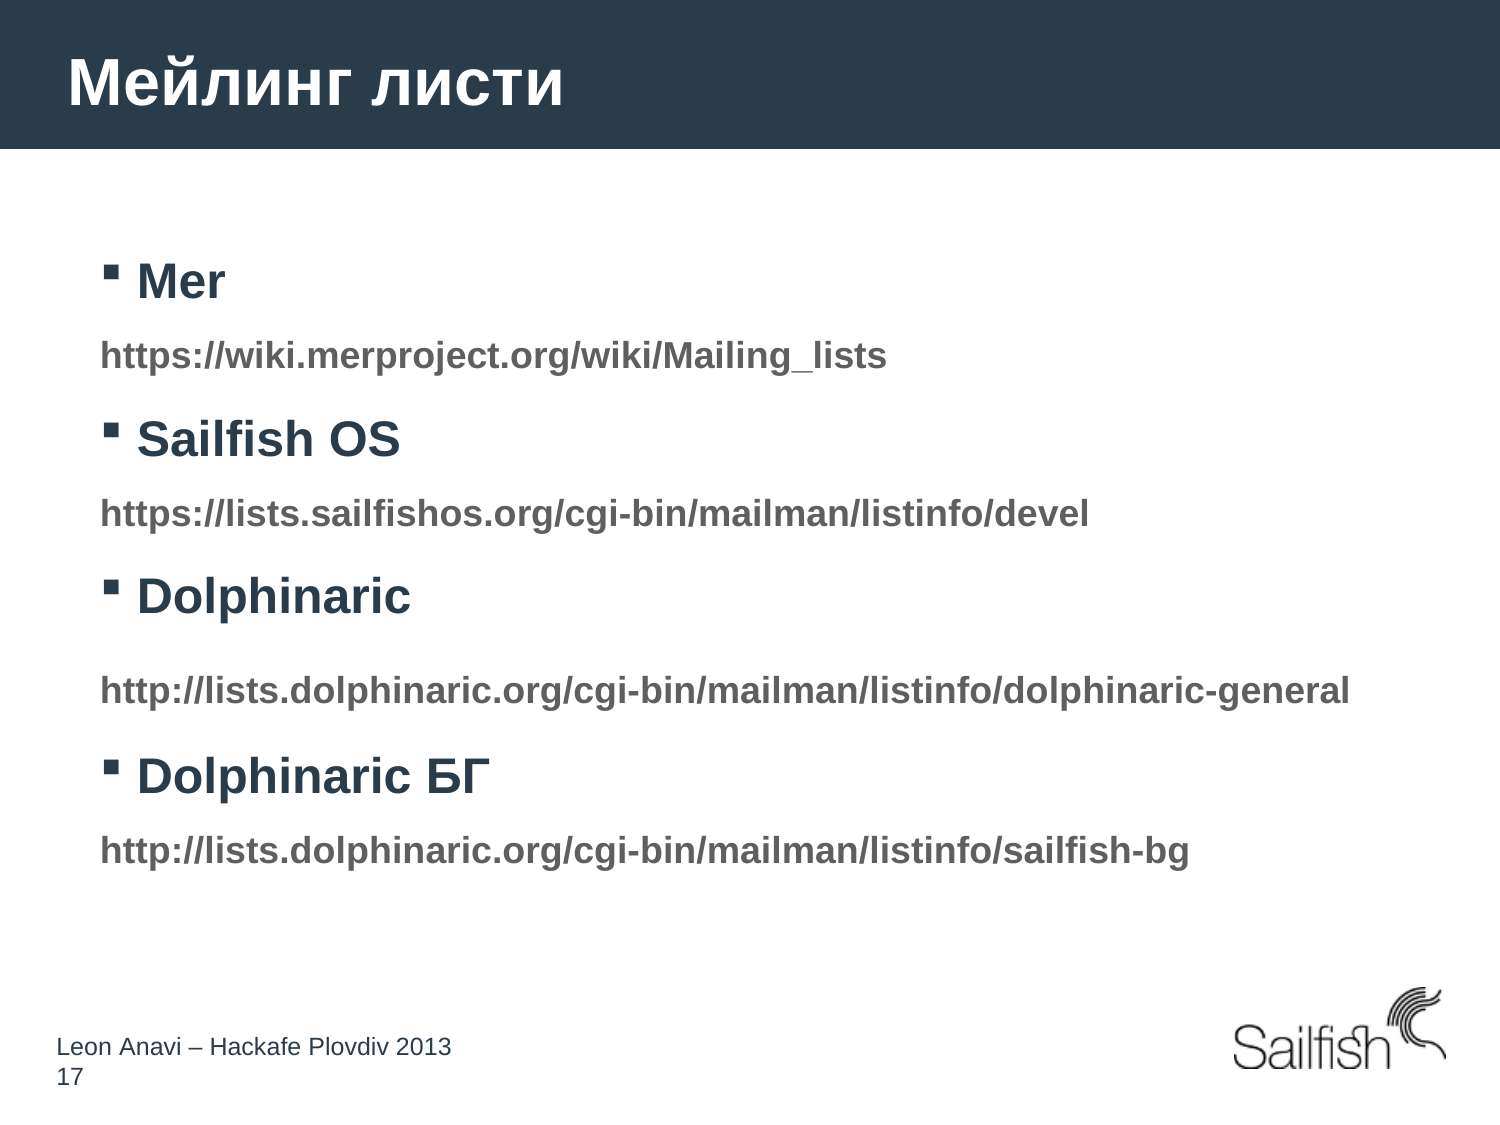

Мейлинг листи
 Mer
https://wiki.merproject.org/wiki/Mailing_lists
 Sailfish OS
https://lists.sailfishos.org/cgi-bin/mailman/listinfo/devel
 Dolphinaric
http://lists.dolphinaric.org/cgi-bin/mailman/listinfo/dolphinaric-general
 Dolphinaric БГ
http://lists.dolphinaric.org/cgi-bin/mailman/listinfo/sailfish-bg